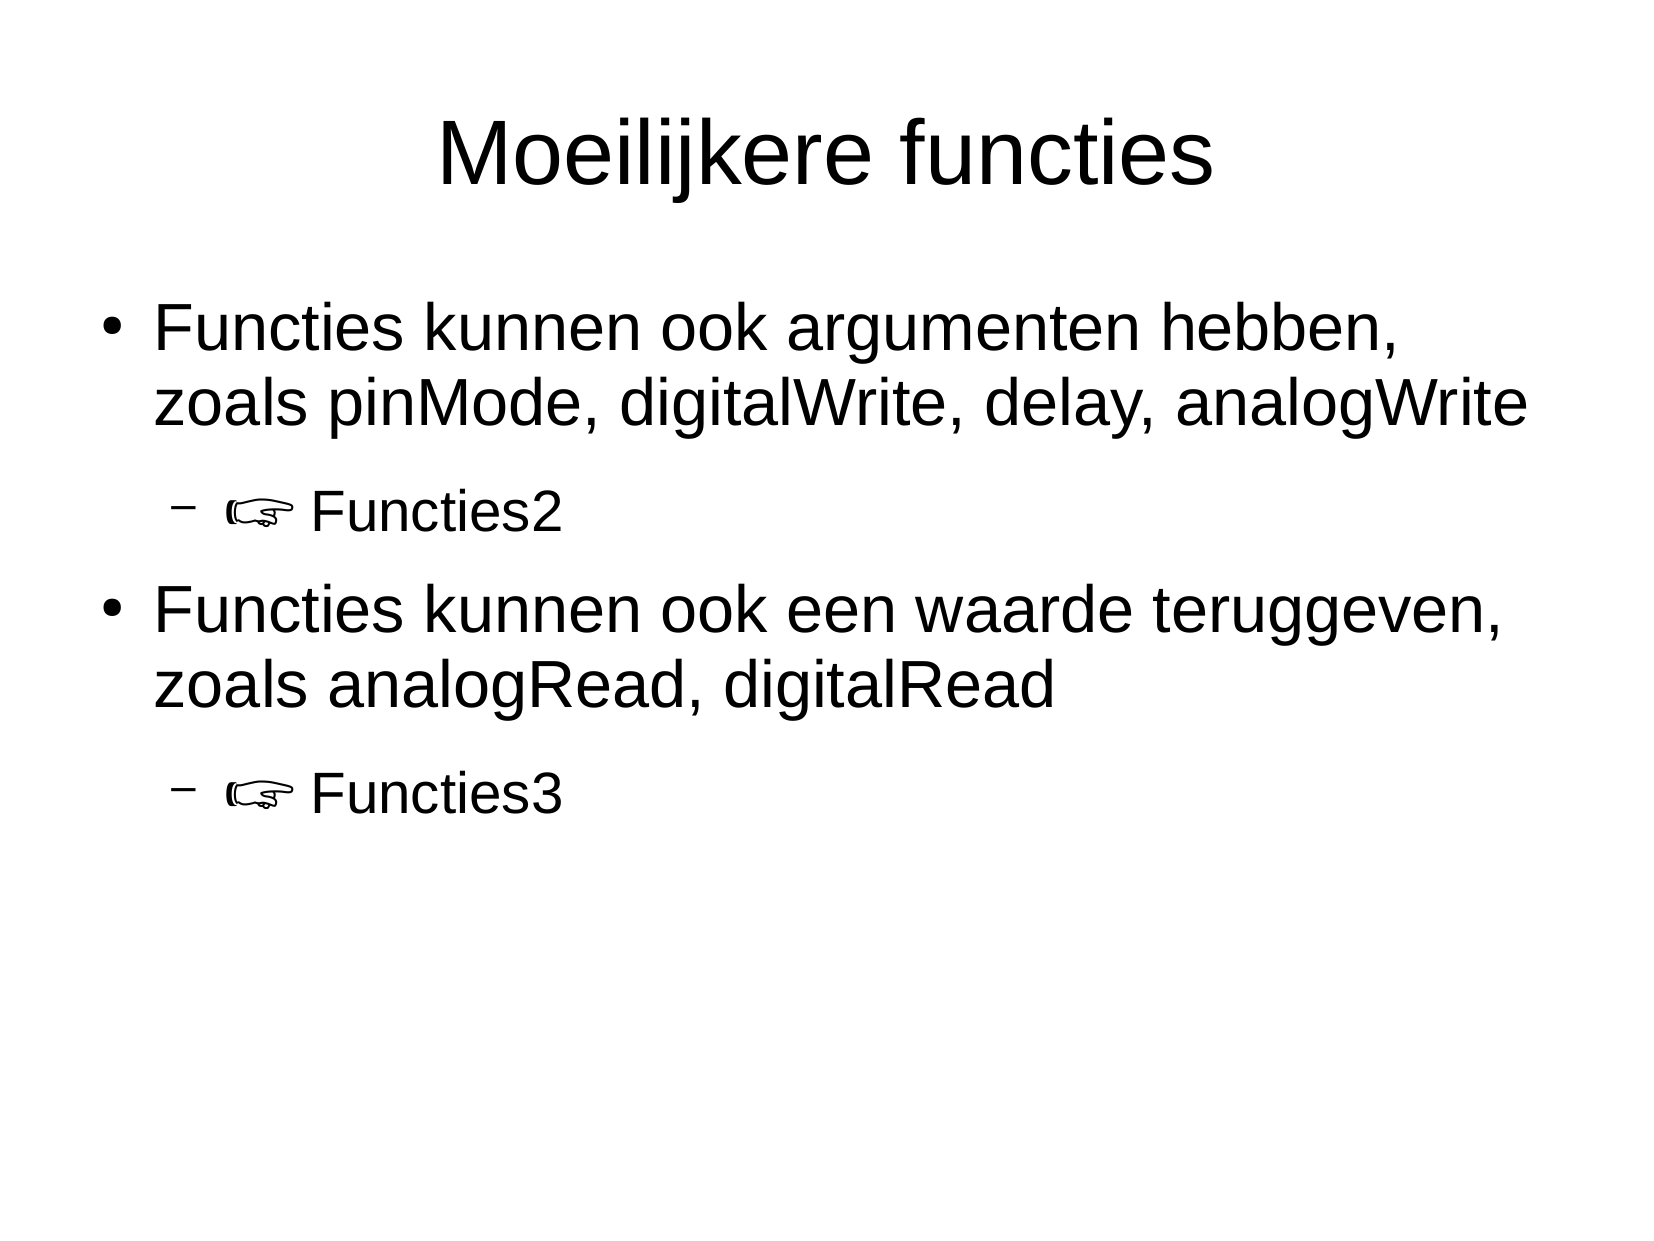

# Moeilijkere functies
Functies kunnen ook argumenten hebben, zoals pinMode, digitalWrite, delay, analogWrite
🖙 Functies2
Functies kunnen ook een waarde teruggeven, zoals analogRead, digitalRead
🖙 Functies3